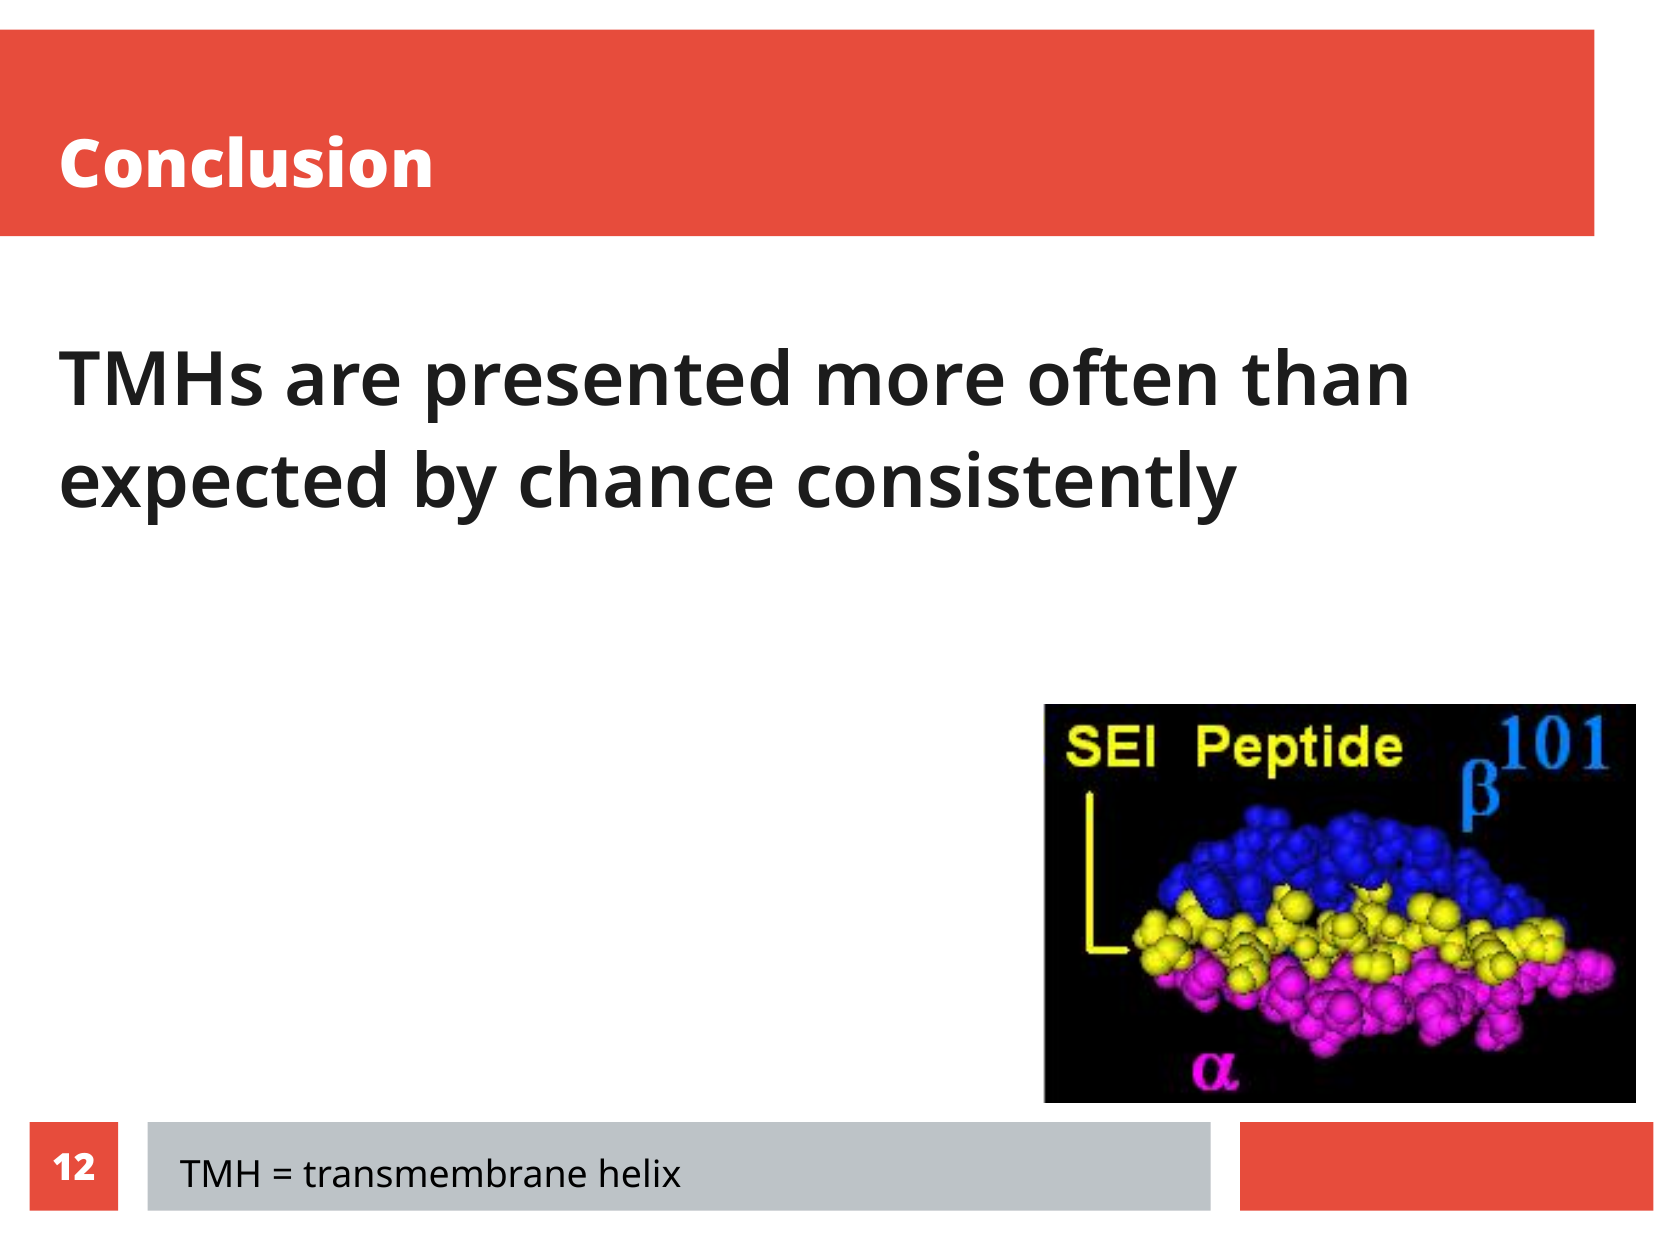

# Conclusion
TMHs are presented more often than expected by chance consistently
12
TMH = transmembrane helix